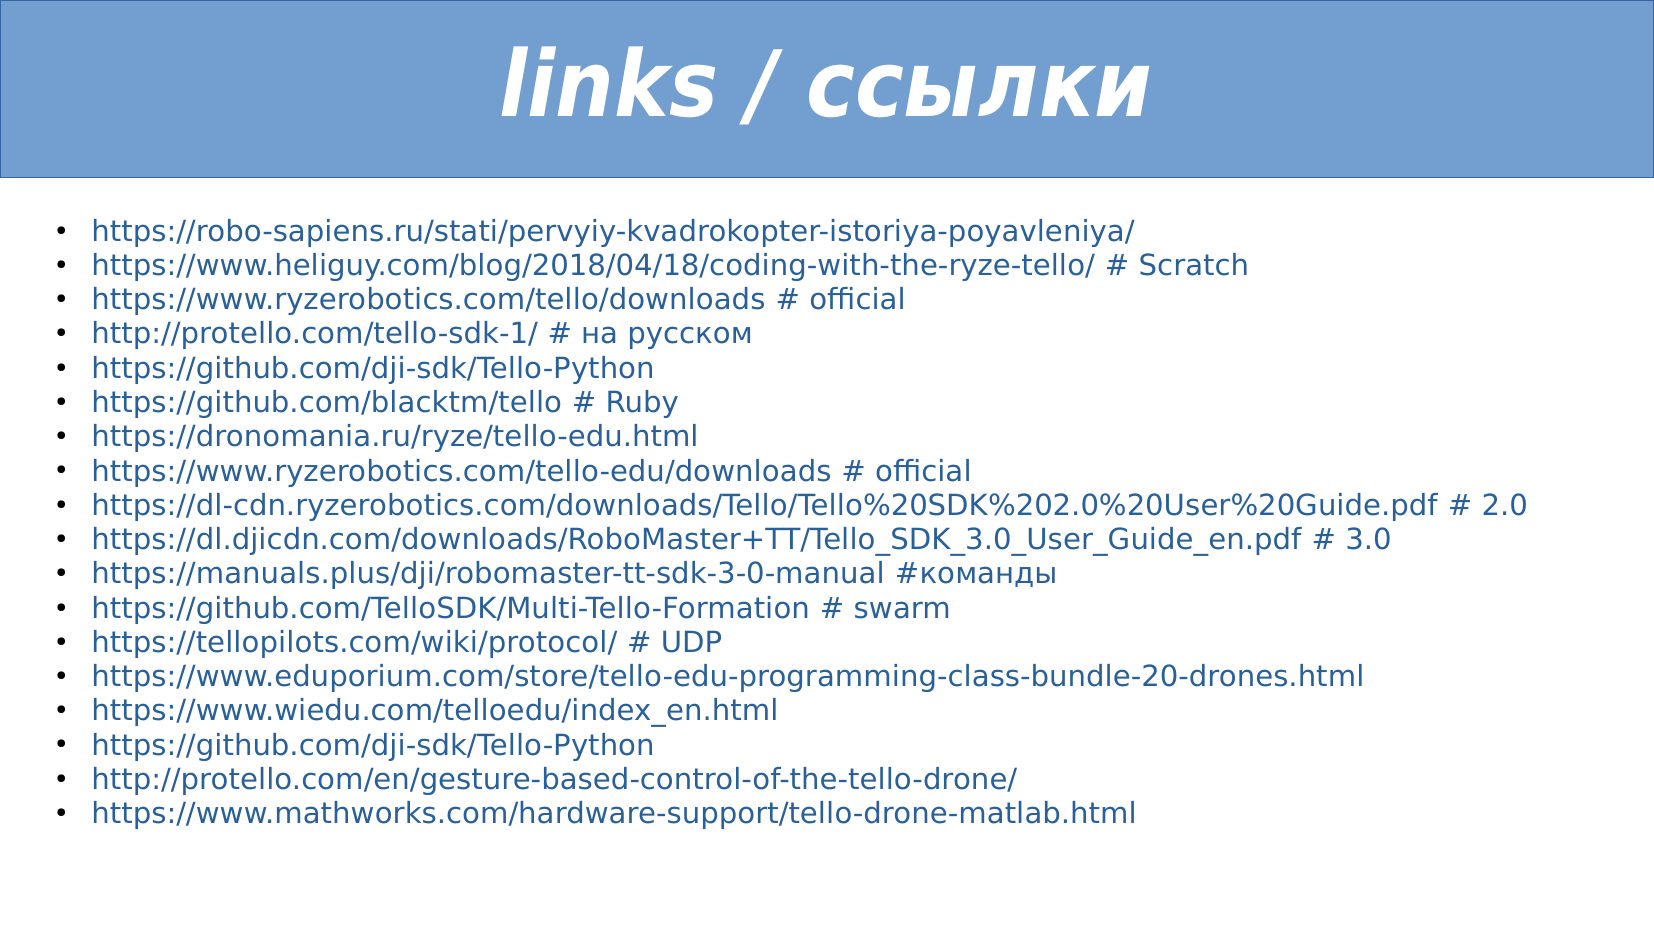

links / ссылки
https://robo-sapiens.ru/stati/pervyiy-kvadrokopter-istoriya-poyavleniya/
https://www.heliguy.com/blog/2018/04/18/coding-with-the-ryze-tello/ # Scratch
https://www.ryzerobotics.com/tello/downloads # official
http://protello.com/tello-sdk-1/ # на русском
https://github.com/dji-sdk/Tello-Python
https://github.com/blacktm/tello # Ruby
https://dronomania.ru/ryze/tello-edu.html
https://www.ryzerobotics.com/tello-edu/downloads # official
https://dl-cdn.ryzerobotics.com/downloads/Tello/Tello%20SDK%202.0%20User%20Guide.pdf # 2.0
https://dl.djicdn.com/downloads/RoboMaster+TT/Tello_SDK_3.0_User_Guide_en.pdf # 3.0
https://manuals.plus/dji/robomaster-tt-sdk-3-0-manual #команды
https://github.com/TelloSDK/Multi-Tello-Formation # swarm
https://tellopilots.com/wiki/protocol/ # UDP
https://www.eduporium.com/store/tello-edu-programming-class-bundle-20-drones.html
https://www.wiedu.com/telloedu/index_en.html
https://github.com/dji-sdk/Tello-Python
http://protello.com/en/gesture-based-control-of-the-tello-drone/
https://www.mathworks.com/hardware-support/tello-drone-matlab.html